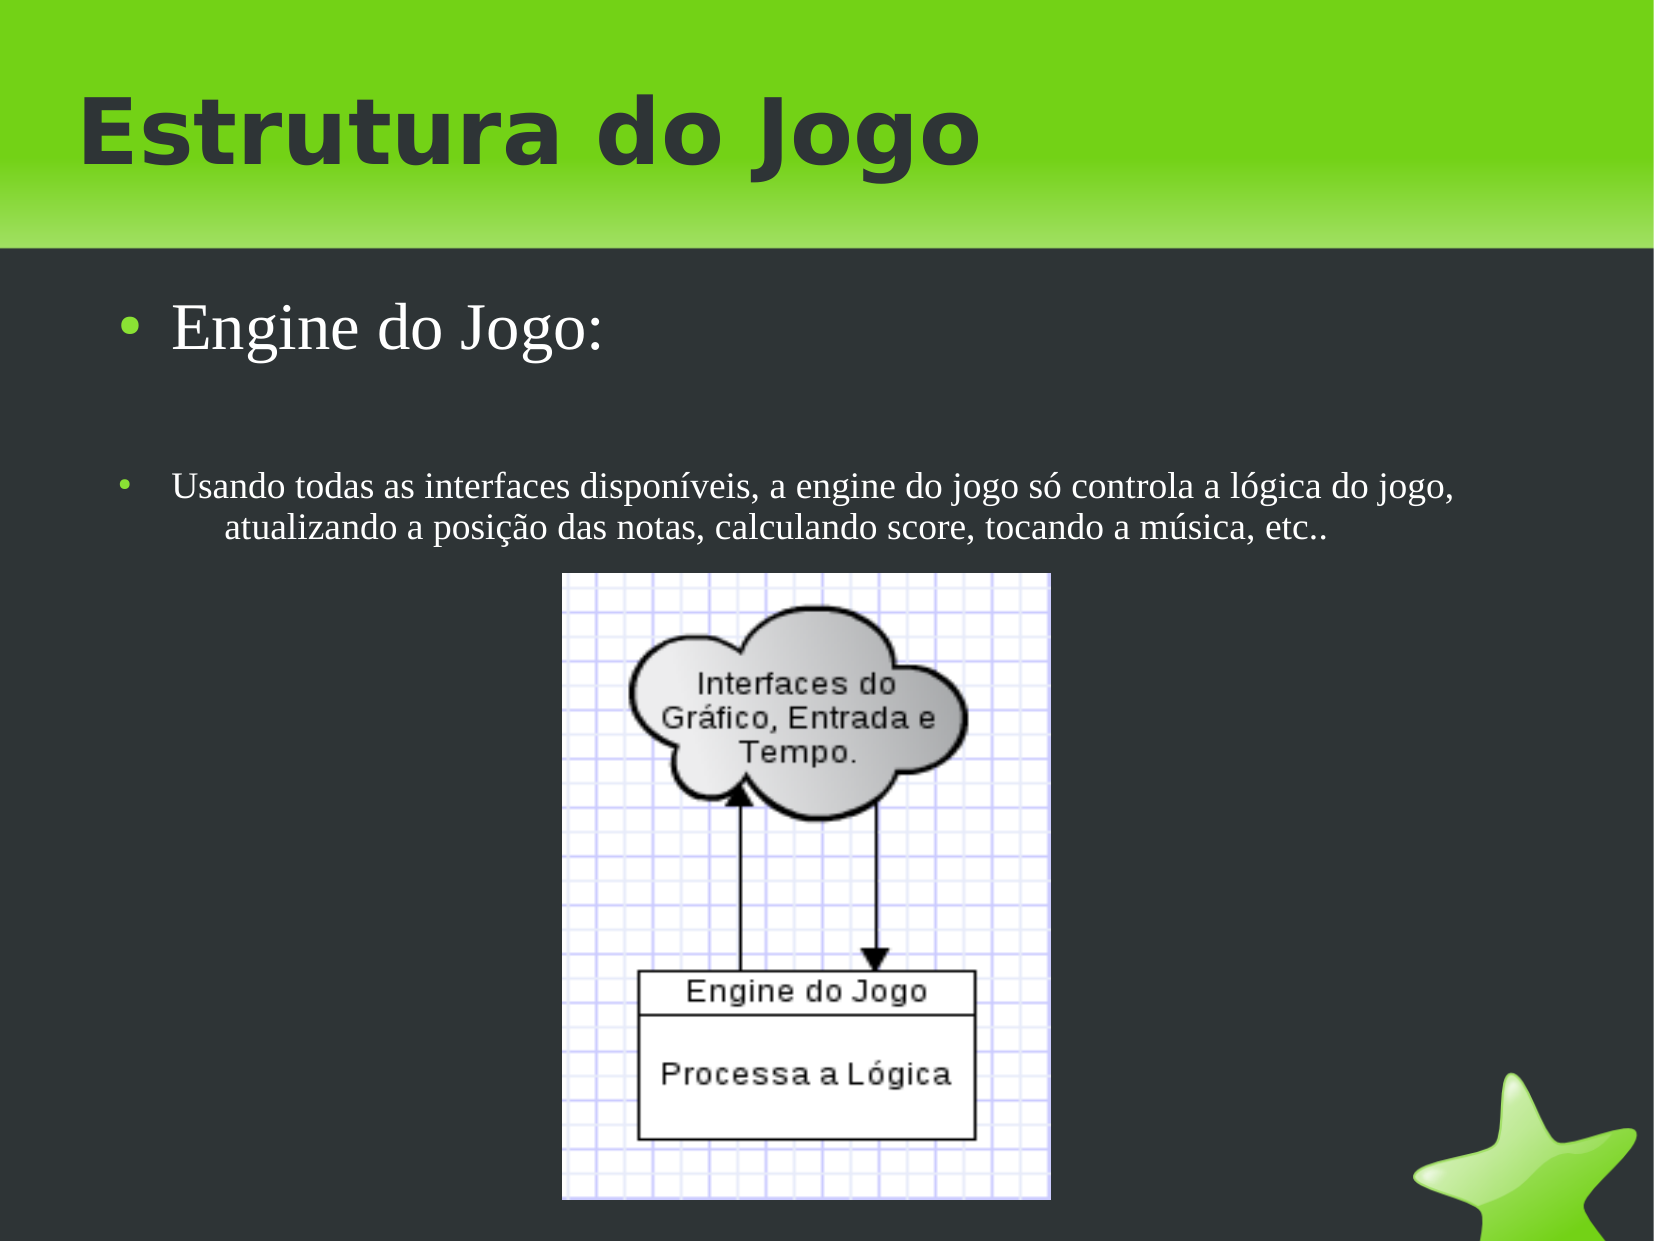

# Estrutura do Jogo
Engine do Jogo:
Usando todas as interfaces disponíveis, a engine do jogo só controla a lógica do jogo, atualizando a posição das notas, calculando score, tocando a música, etc..